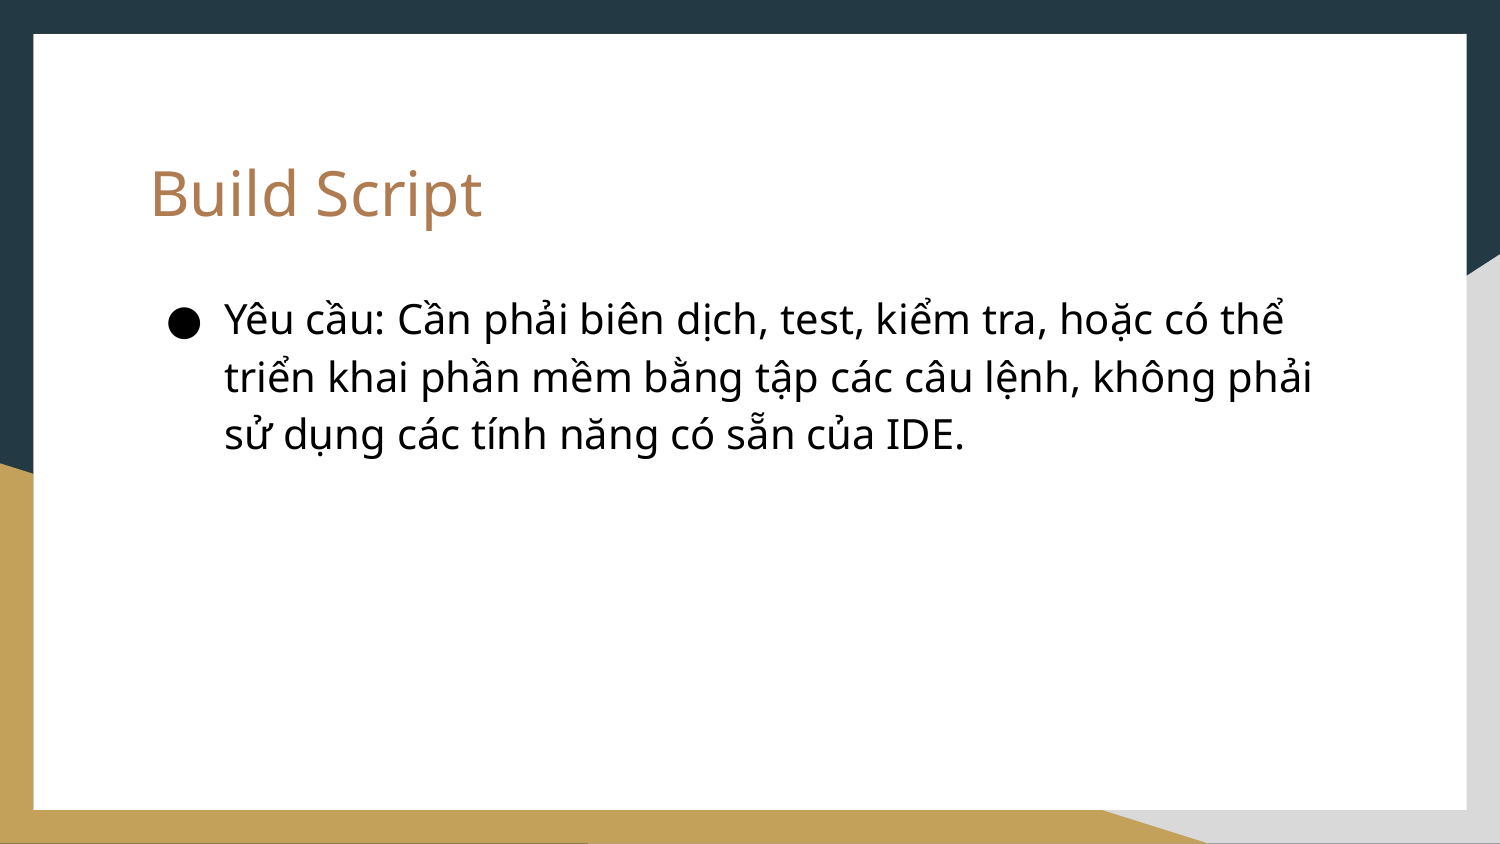

# Build Script
Yêu cầu: Cần phải biên dịch, test, kiểm tra, hoặc có thể triển khai phần mềm bằng tập các câu lệnh, không phải sử dụng các tính năng có sẵn của IDE.